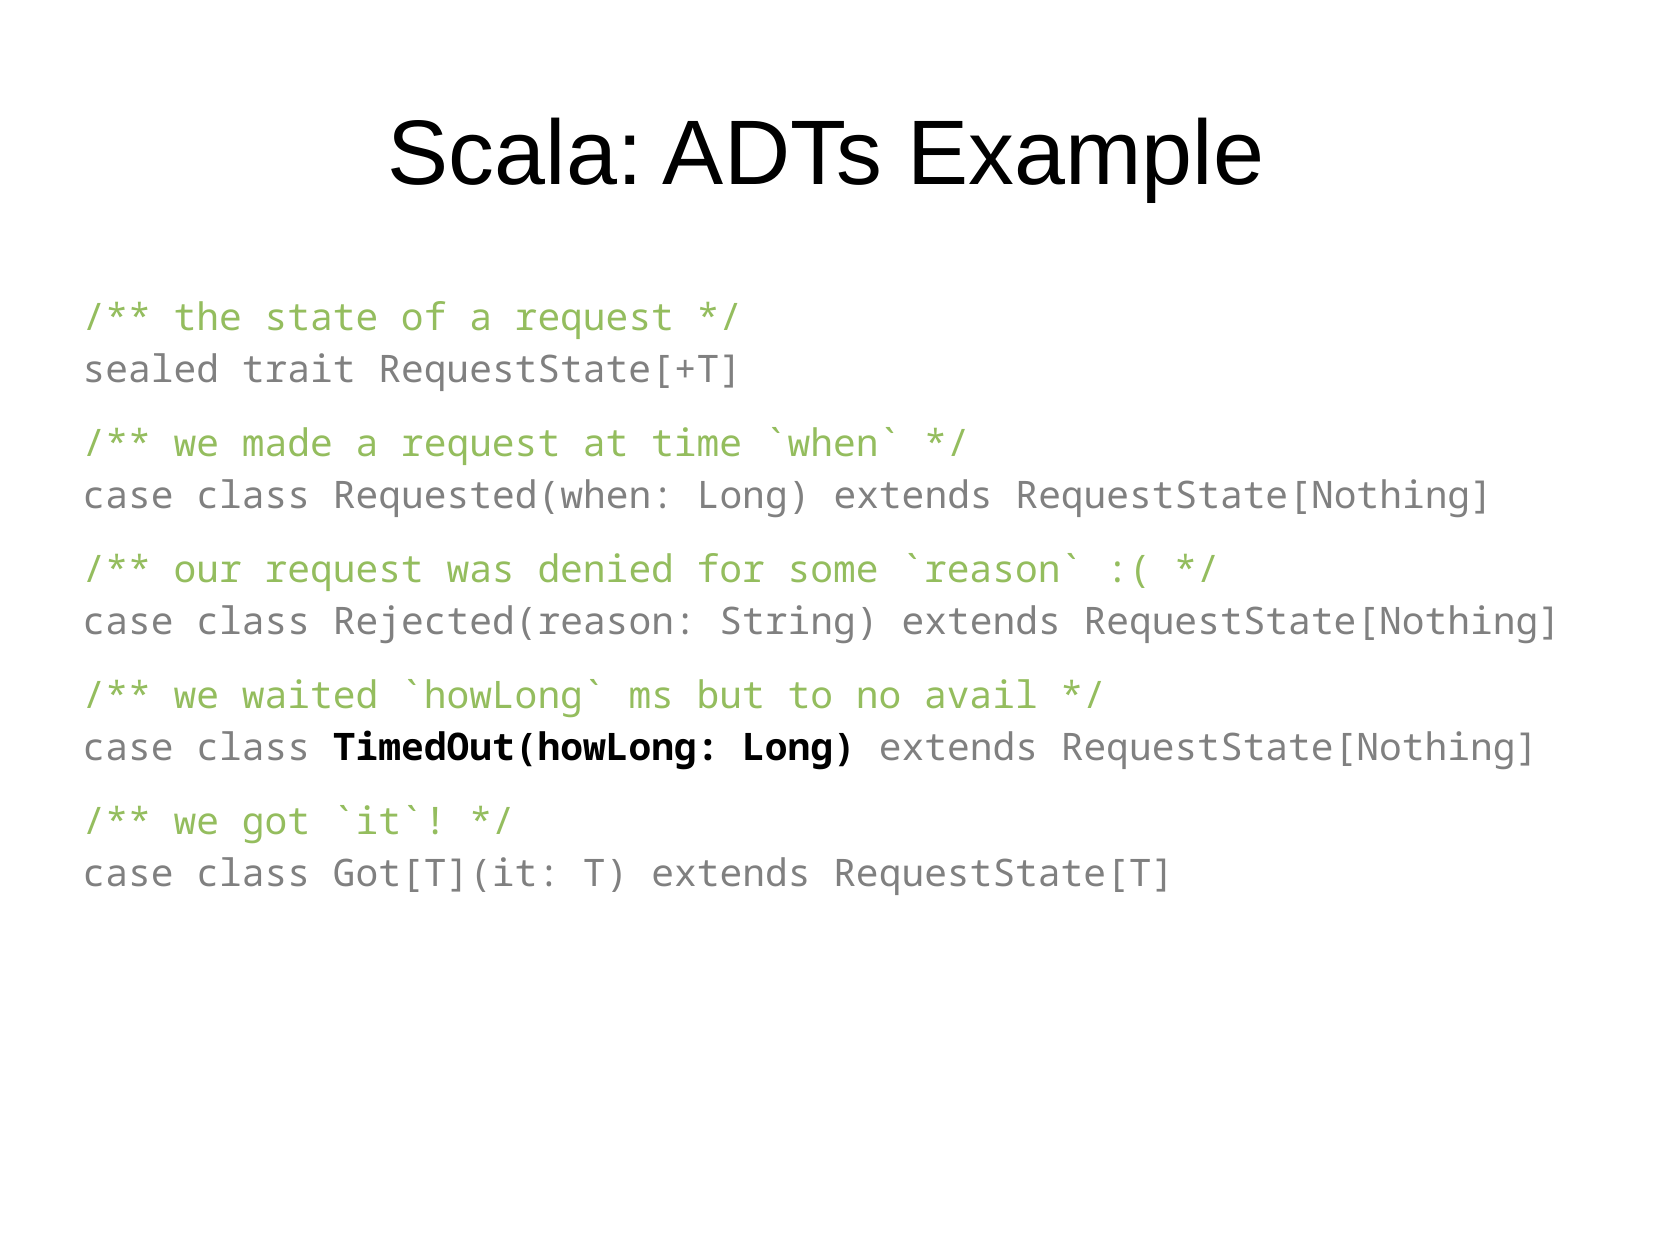

# Scala: ADTs Example
/** the state of a request */
sealed trait RequestState[+T]
/** we made a request at time `when` */
case class Requested(when: Long) extends RequestState[Nothing]
/** our request was denied for some `reason` :( */
case class Rejected(reason: String) extends RequestState[Nothing]
/** we waited `howLong` ms but to no avail */
case class TimedOut(howLong: Long) extends RequestState[Nothing]
/** we got `it`! */
case class Got[T](it: T) extends RequestState[T]